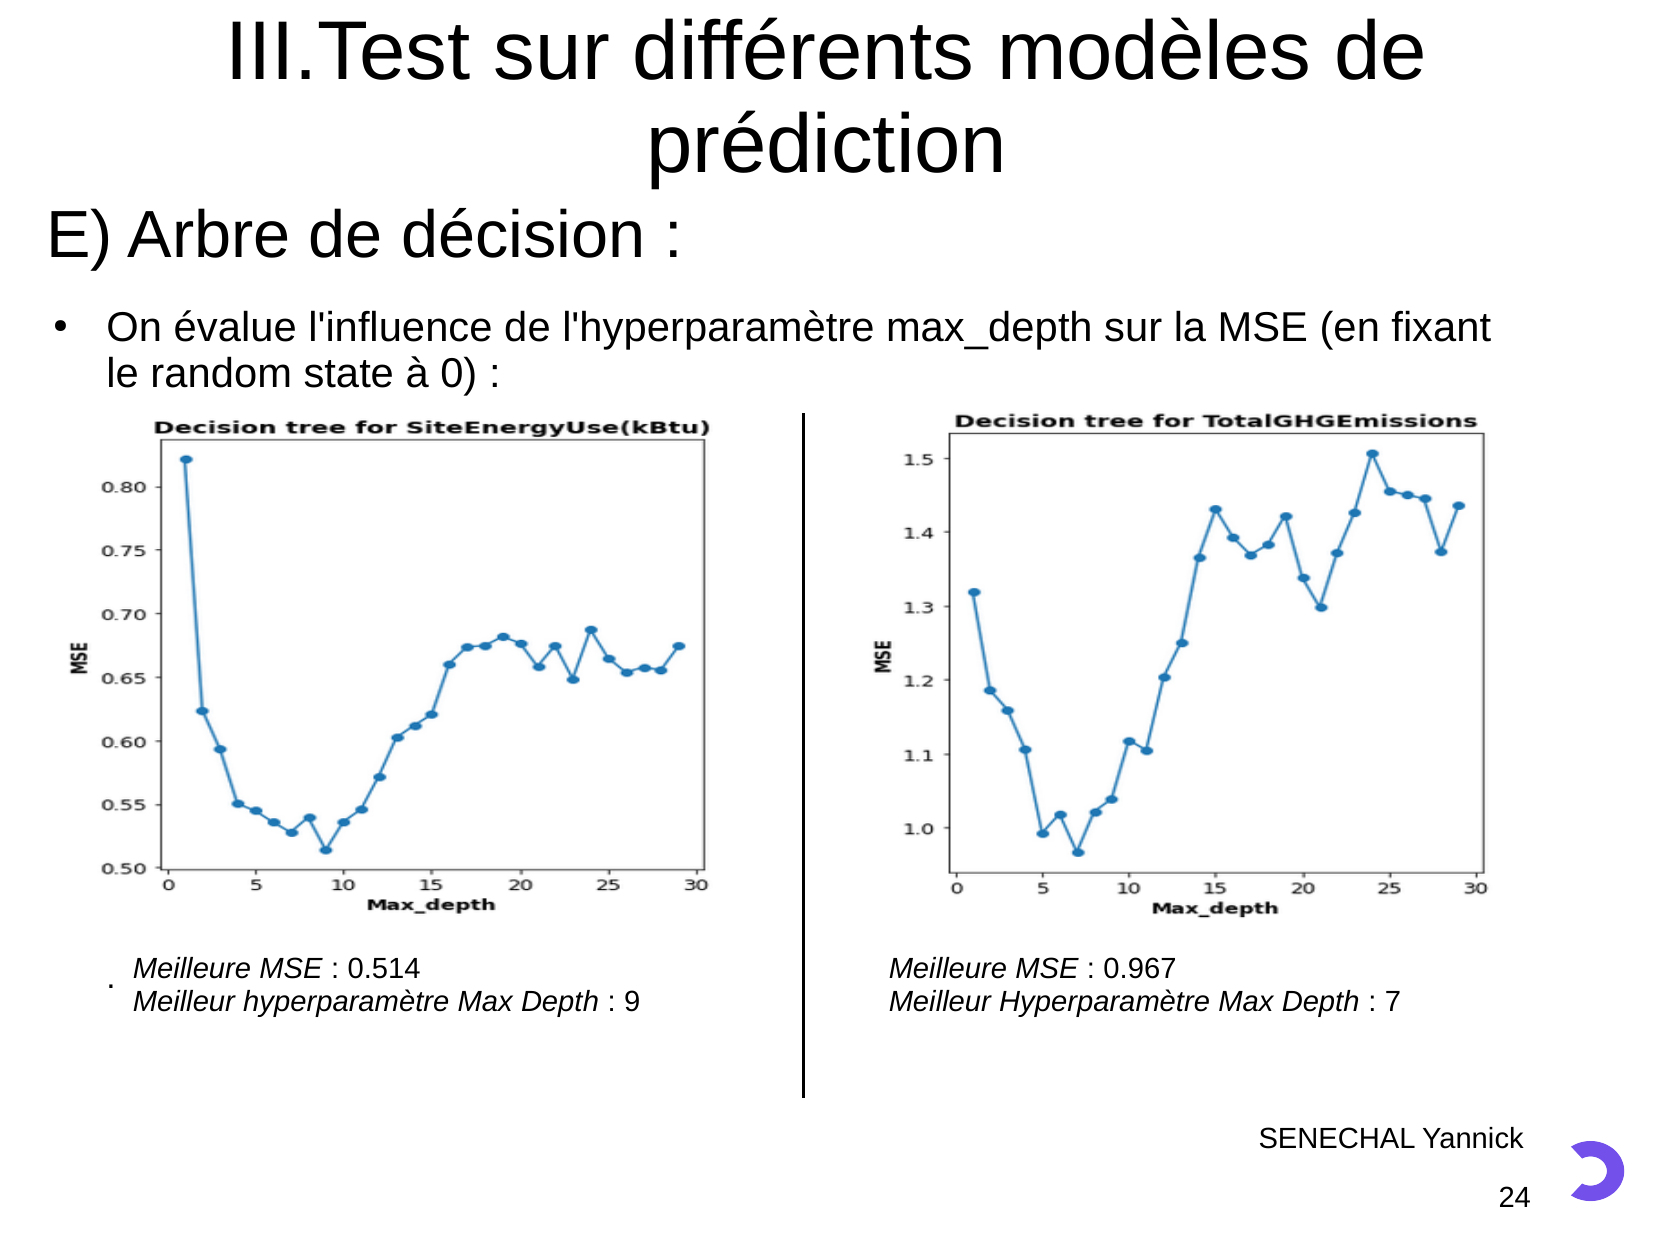

# III.Test sur différents modèles de prédiction
E) Arbre de décision :
On évalue l'influence de l'hyperparamètre max_depth sur la MSE (en fixant le random state à 0) :
.
Meilleure MSE : 0.514
Meilleur hyperparamètre Max Depth : 9
Meilleure MSE : 0.967
Meilleur Hyperparamètre Max Depth : 7
SENECHAL Yannick
24